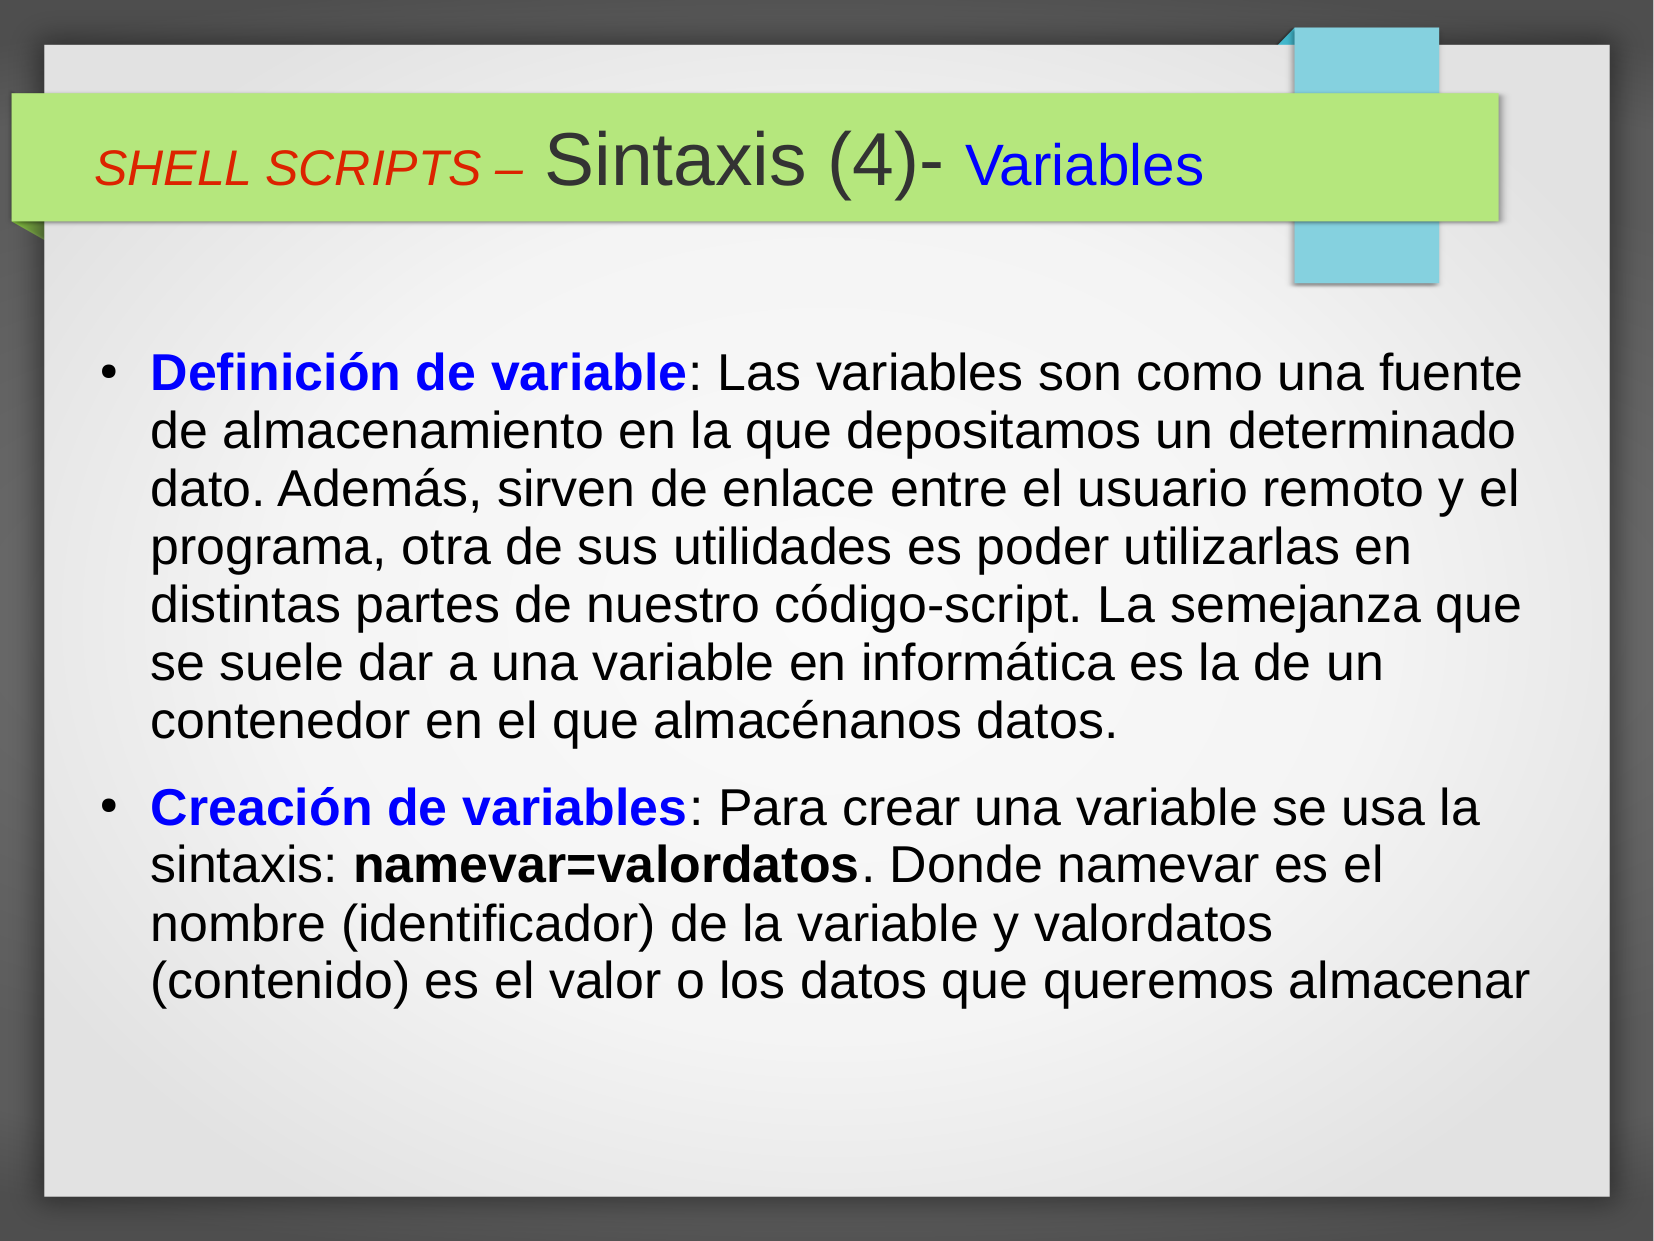

# SHELL SCRIPTS – Sintaxis (4)- Variables
Definición de variable: Las variables son como una fuente de almacenamiento en la que depositamos un determinado dato. Además, sirven de enlace entre el usuario remoto y el programa, otra de sus utilidades es poder utilizarlas en distintas partes de nuestro código-script. La semejanza que se suele dar a una variable en informática es la de un contenedor en el que almacénanos datos.
Creación de variables: Para crear una variable se usa la sintaxis: namevar=valordatos. Donde namevar es el nombre (identificador) de la variable y valordatos (contenido) es el valor o los datos que queremos almacenar